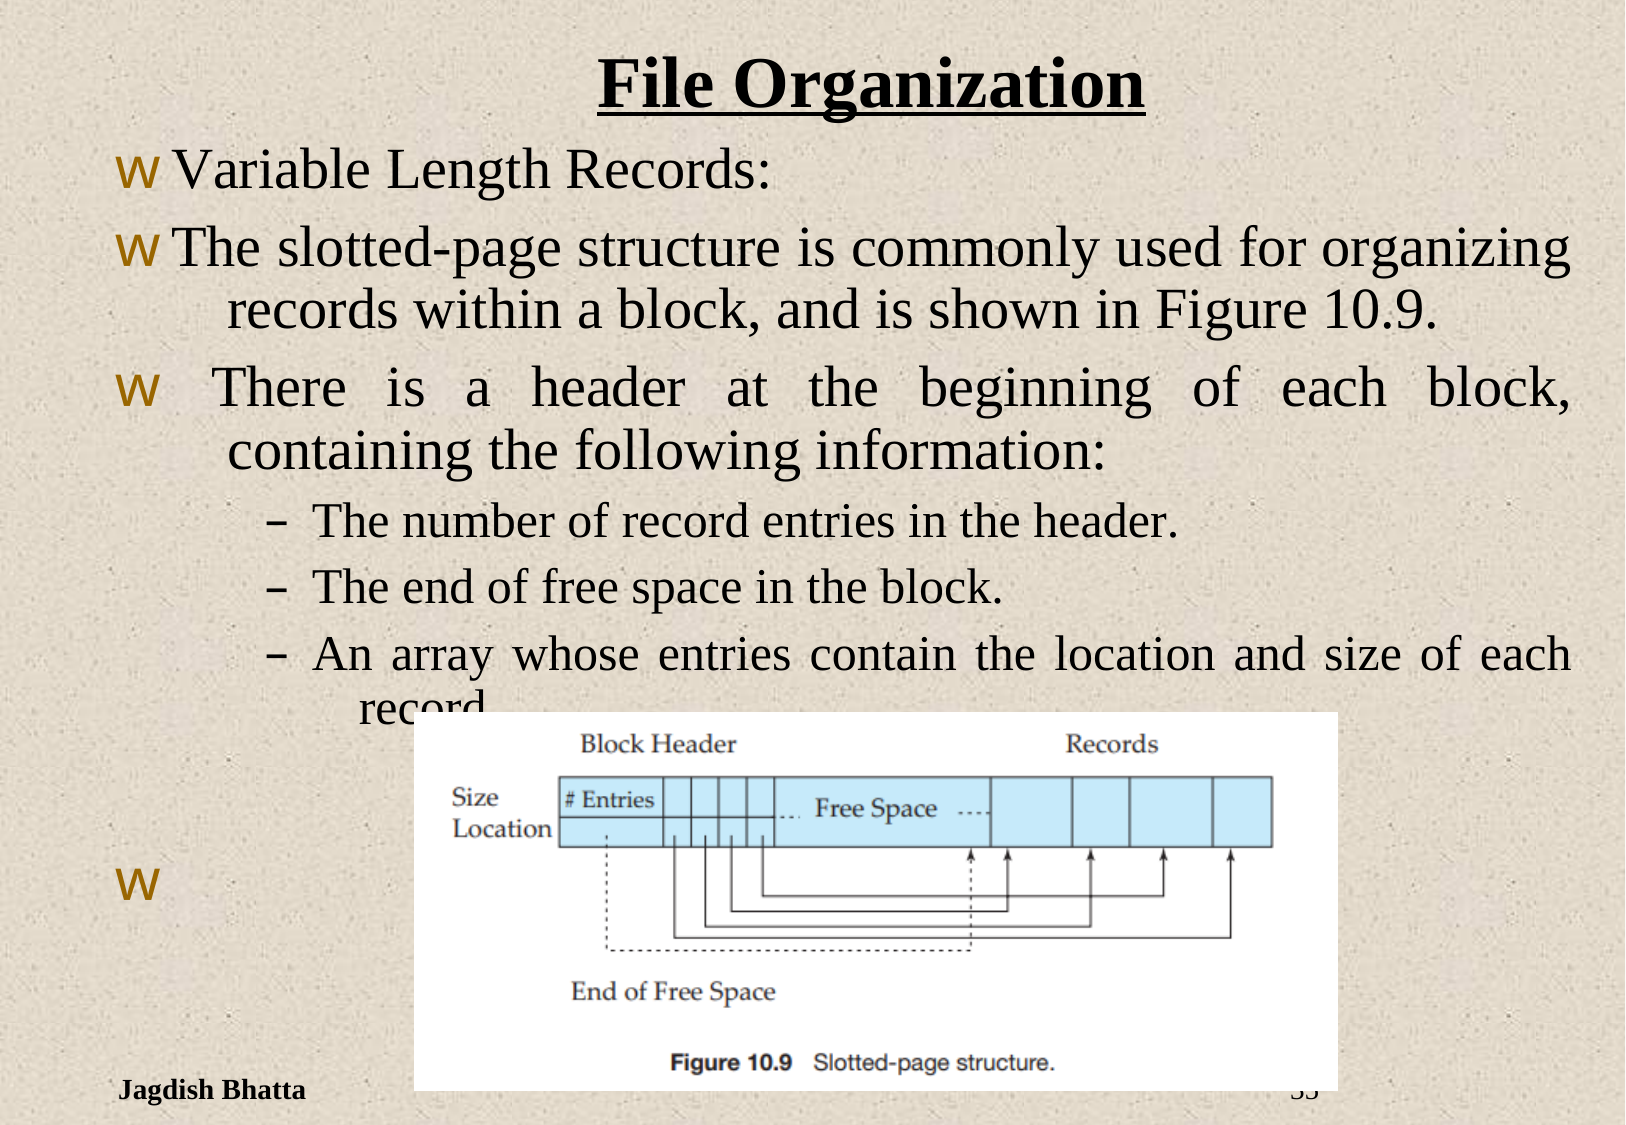

# File Organization
Variable Length Records:
The slotted-page structure is commonly used for organizing records within a block, and is shown in Figure 10.9.
 There is a header at the beginning of each block, containing the following information:
The number of record entries in the header.
The end of free space in the block.
An array whose entries contain the location and size of each record
Jagdish Bhatta
34